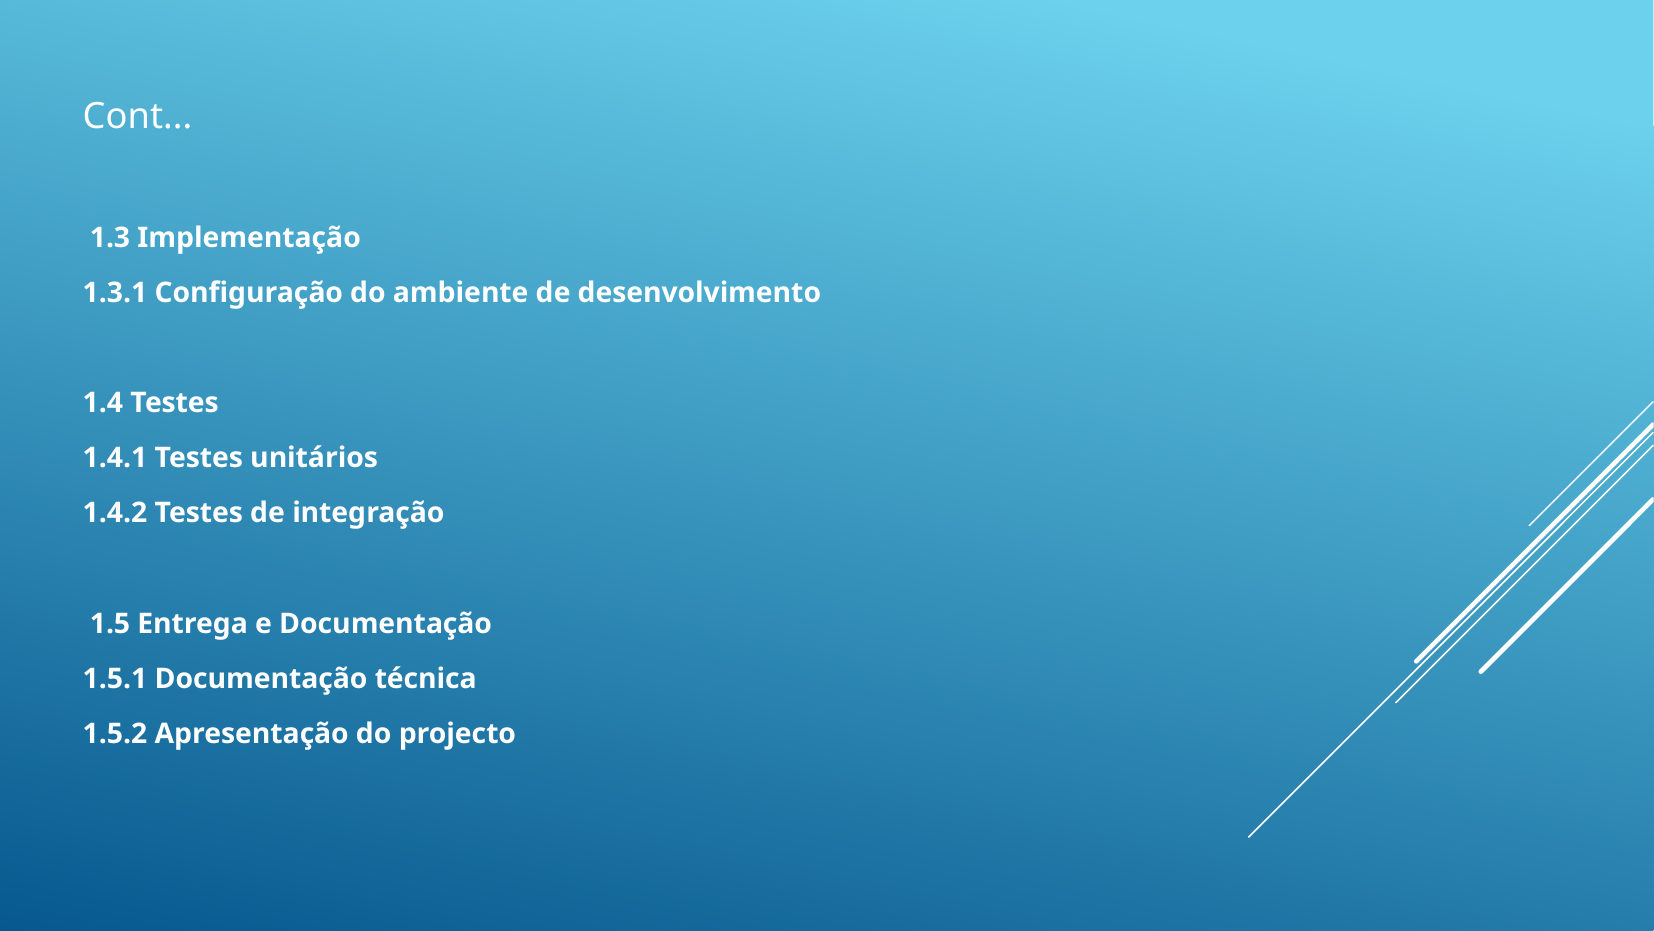

# Cont...
 1.3 Implementação
1.3.1 Configuração do ambiente de desenvolvimento
1.4 Testes
1.4.1 Testes unitários
1.4.2 Testes de integração
 1.5 Entrega e Documentação
1.5.1 Documentação técnica
1.5.2 Apresentação do projecto